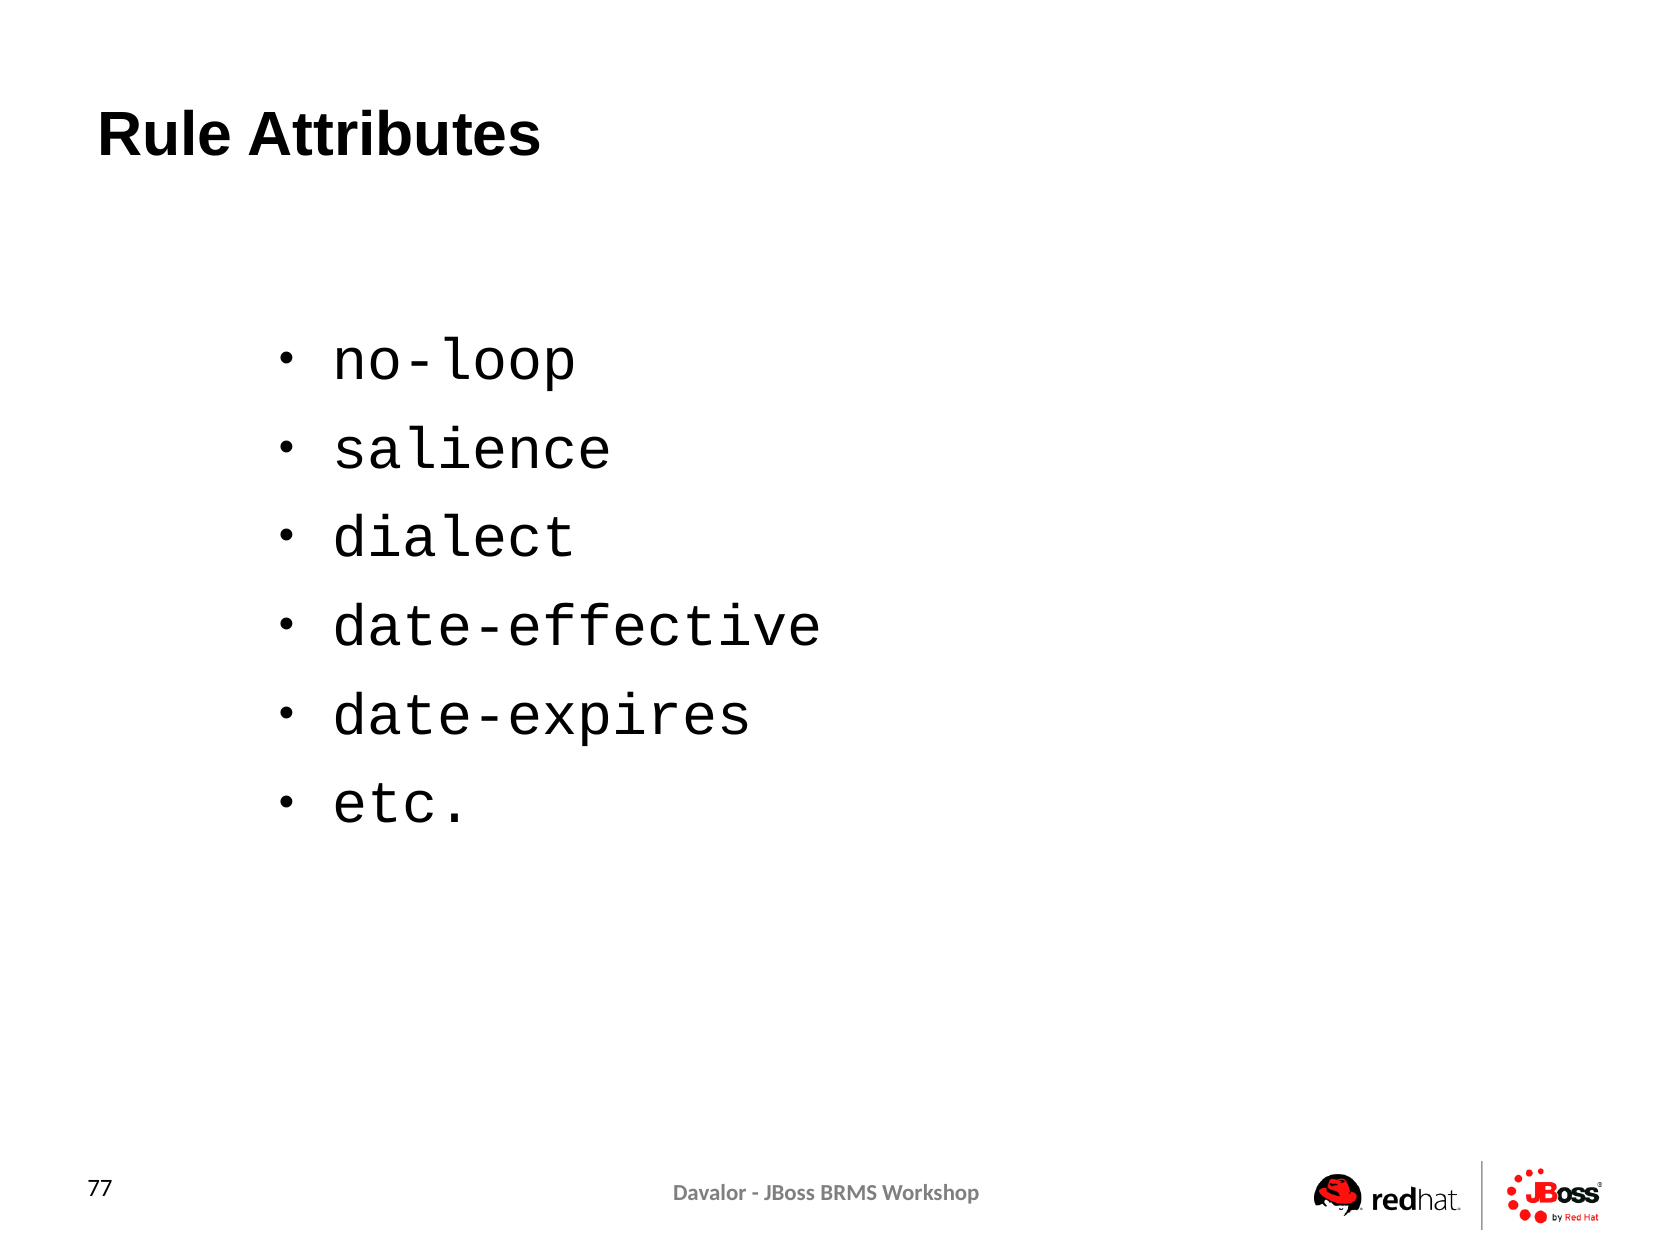

# Rule Attributes
no-loop
salience
dialect
date-effective
date-expires
etc.